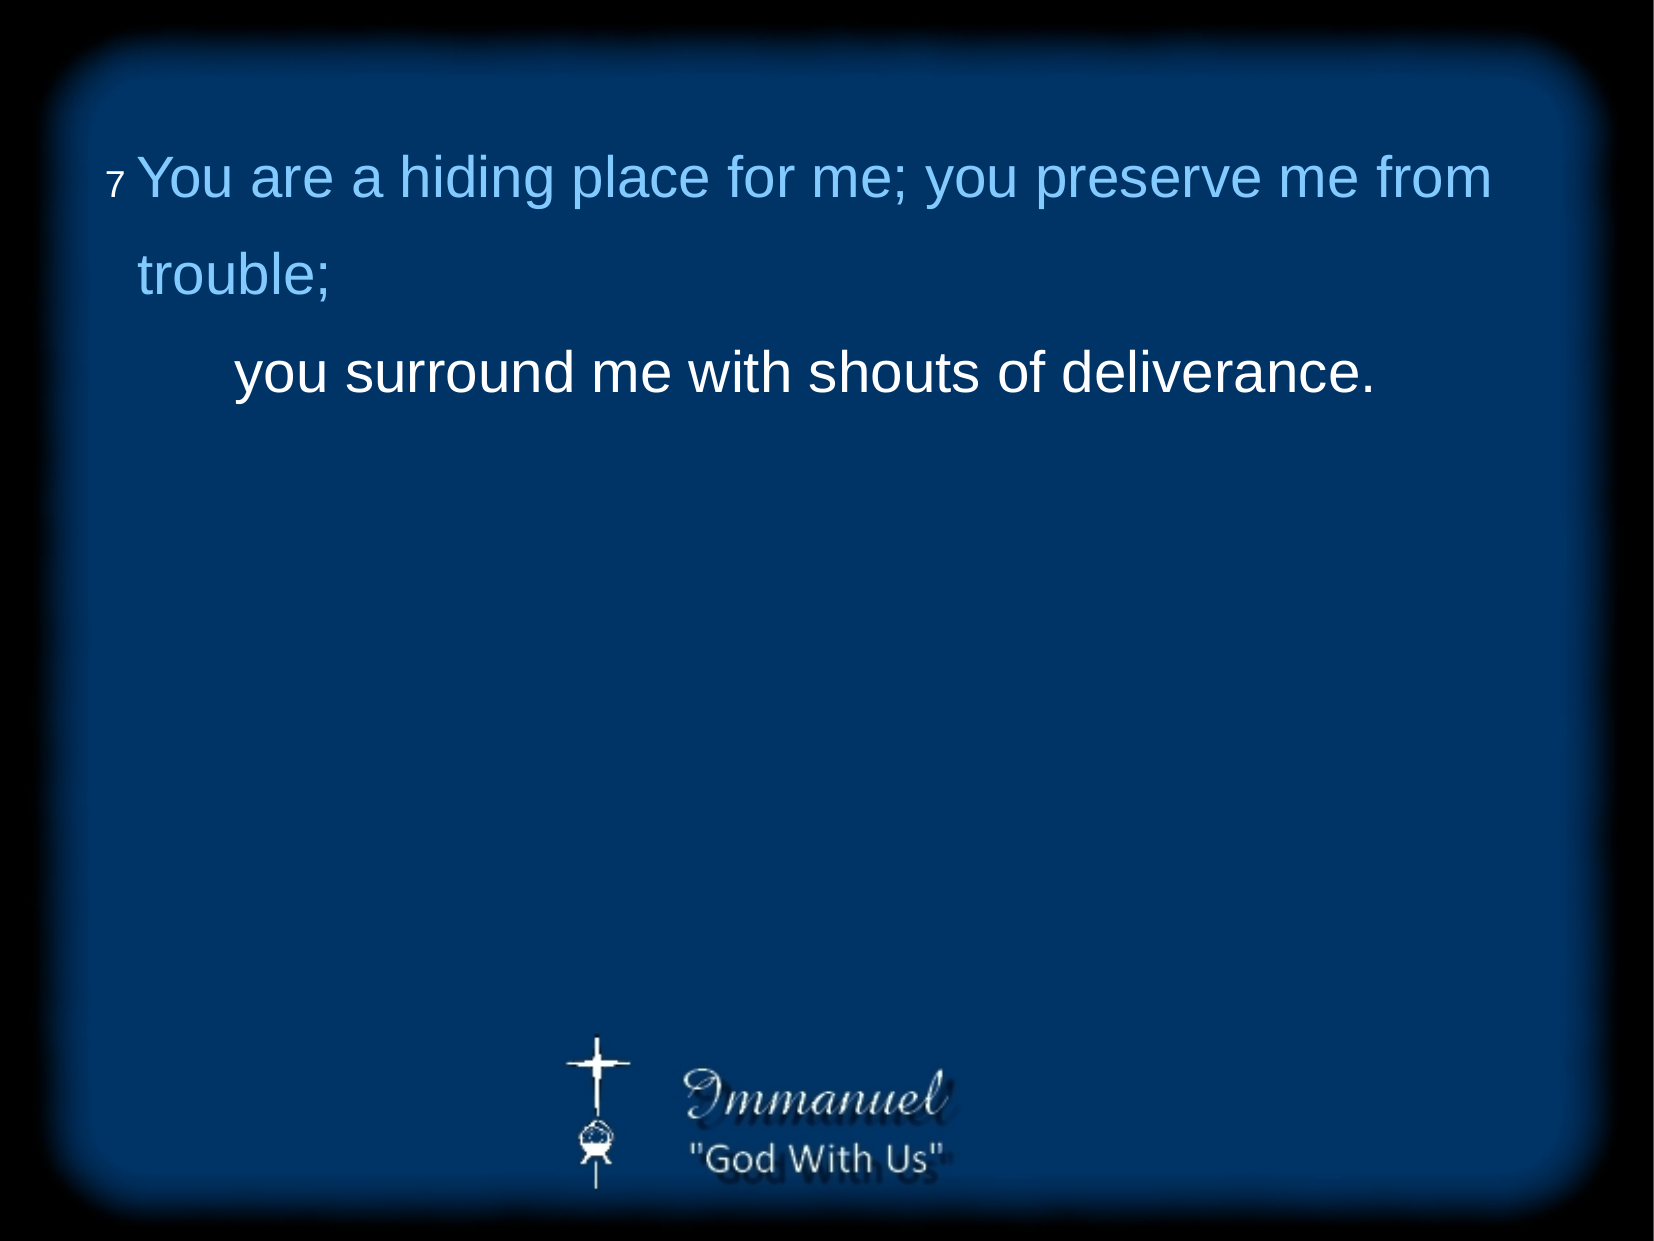

7 You are a hiding place for me; you preserve me from
 trouble;
 you surround me with shouts of deliverance.